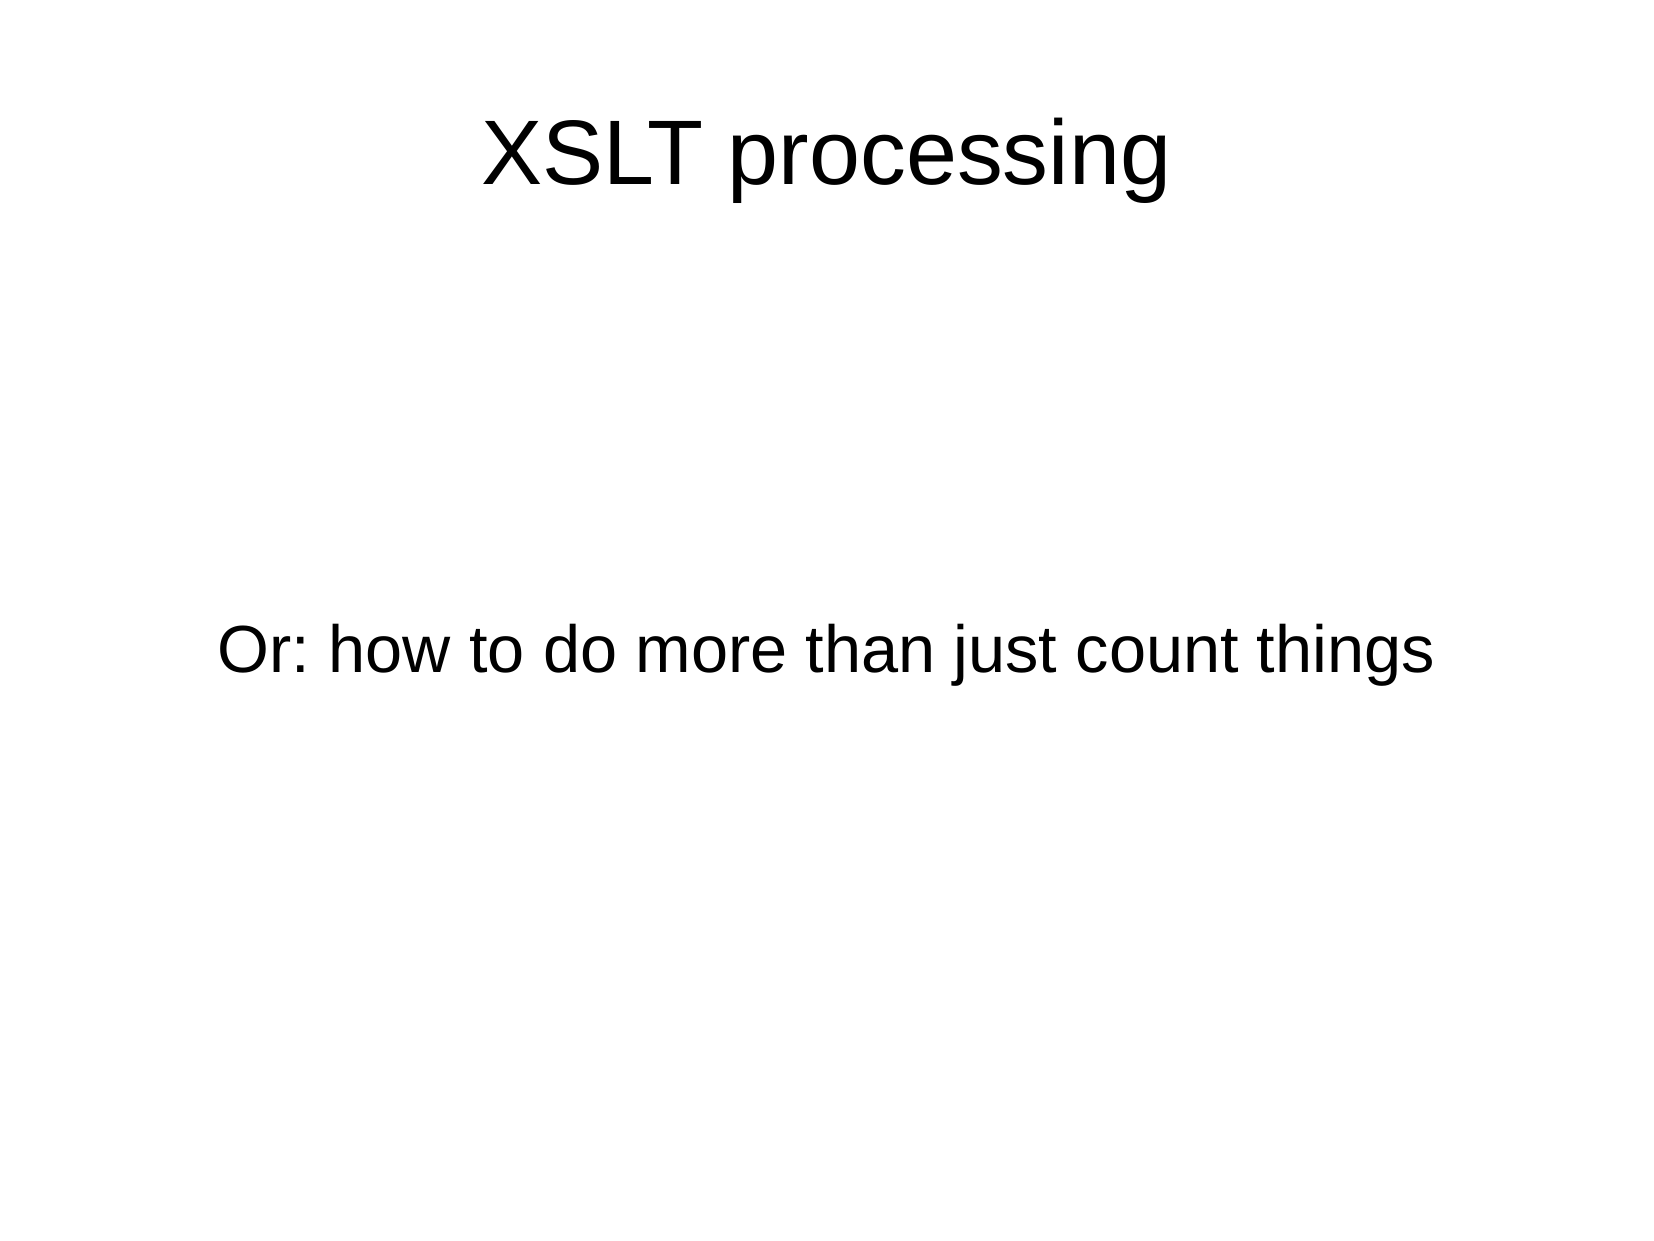

# XSLT processing
Or: how to do more than just count things